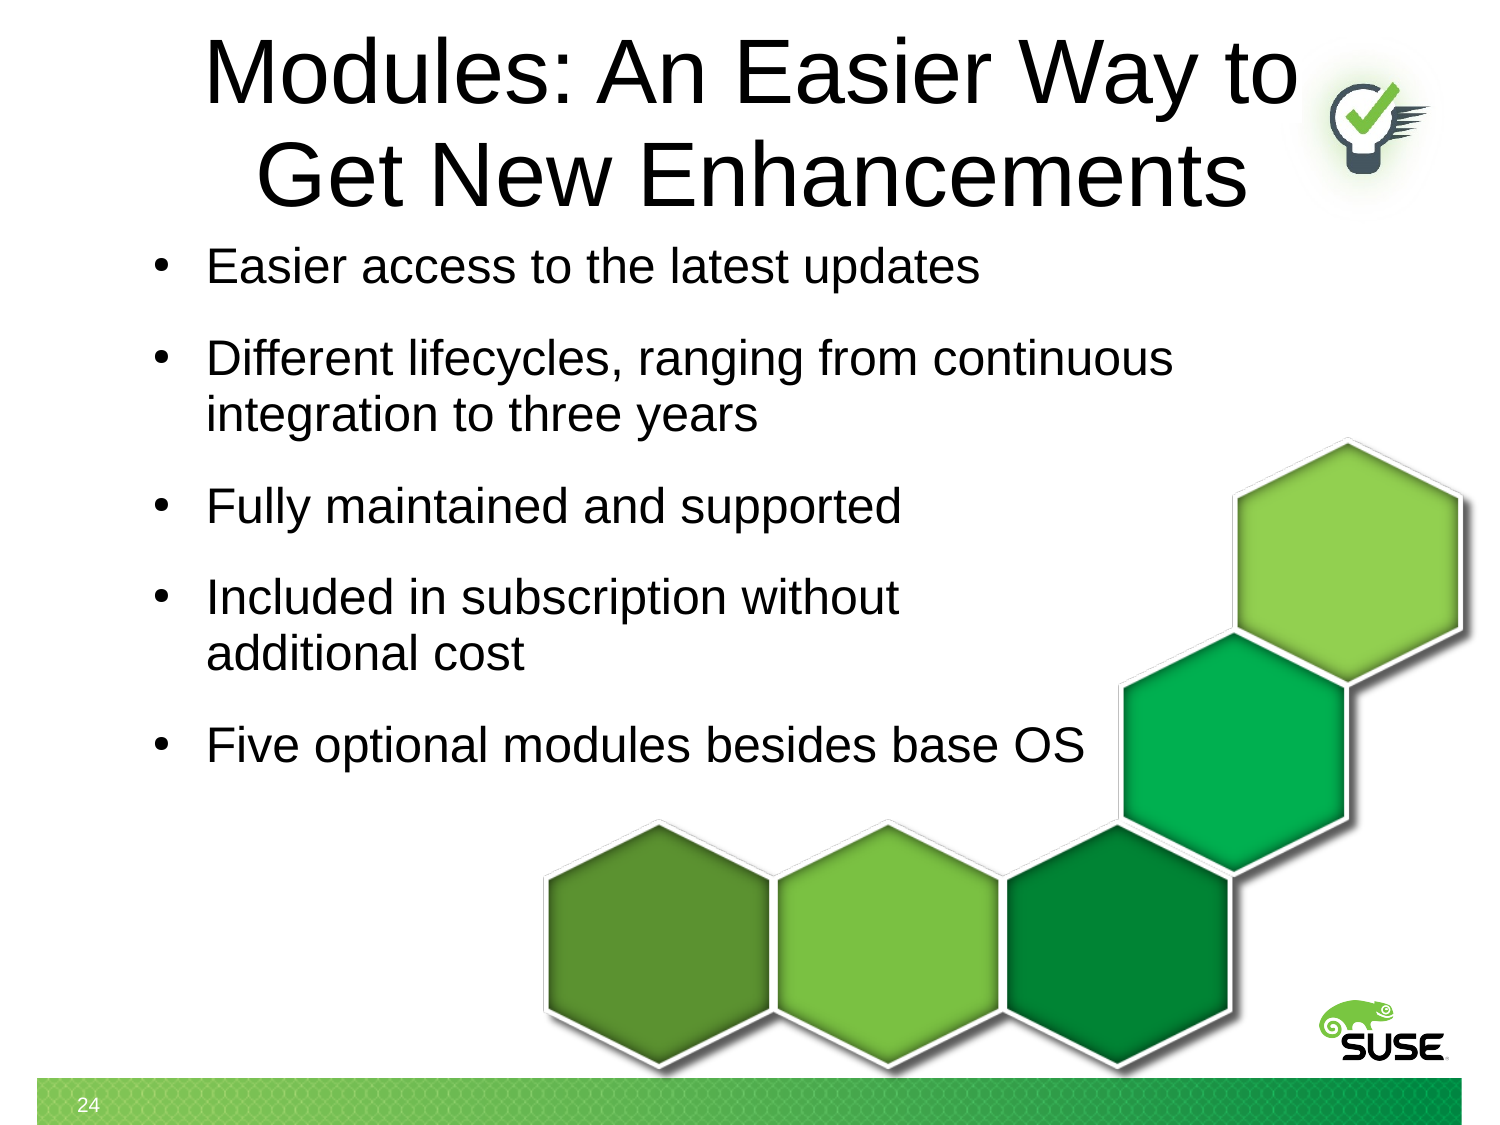

# Modules: An Easier Way to Get New Enhancements
Easier access to the latest updates
Different lifecycles, ranging from continuous
integration to three years
Fully maintained and supported
Included in subscription without
additional cost
Five optional modules besides base OS